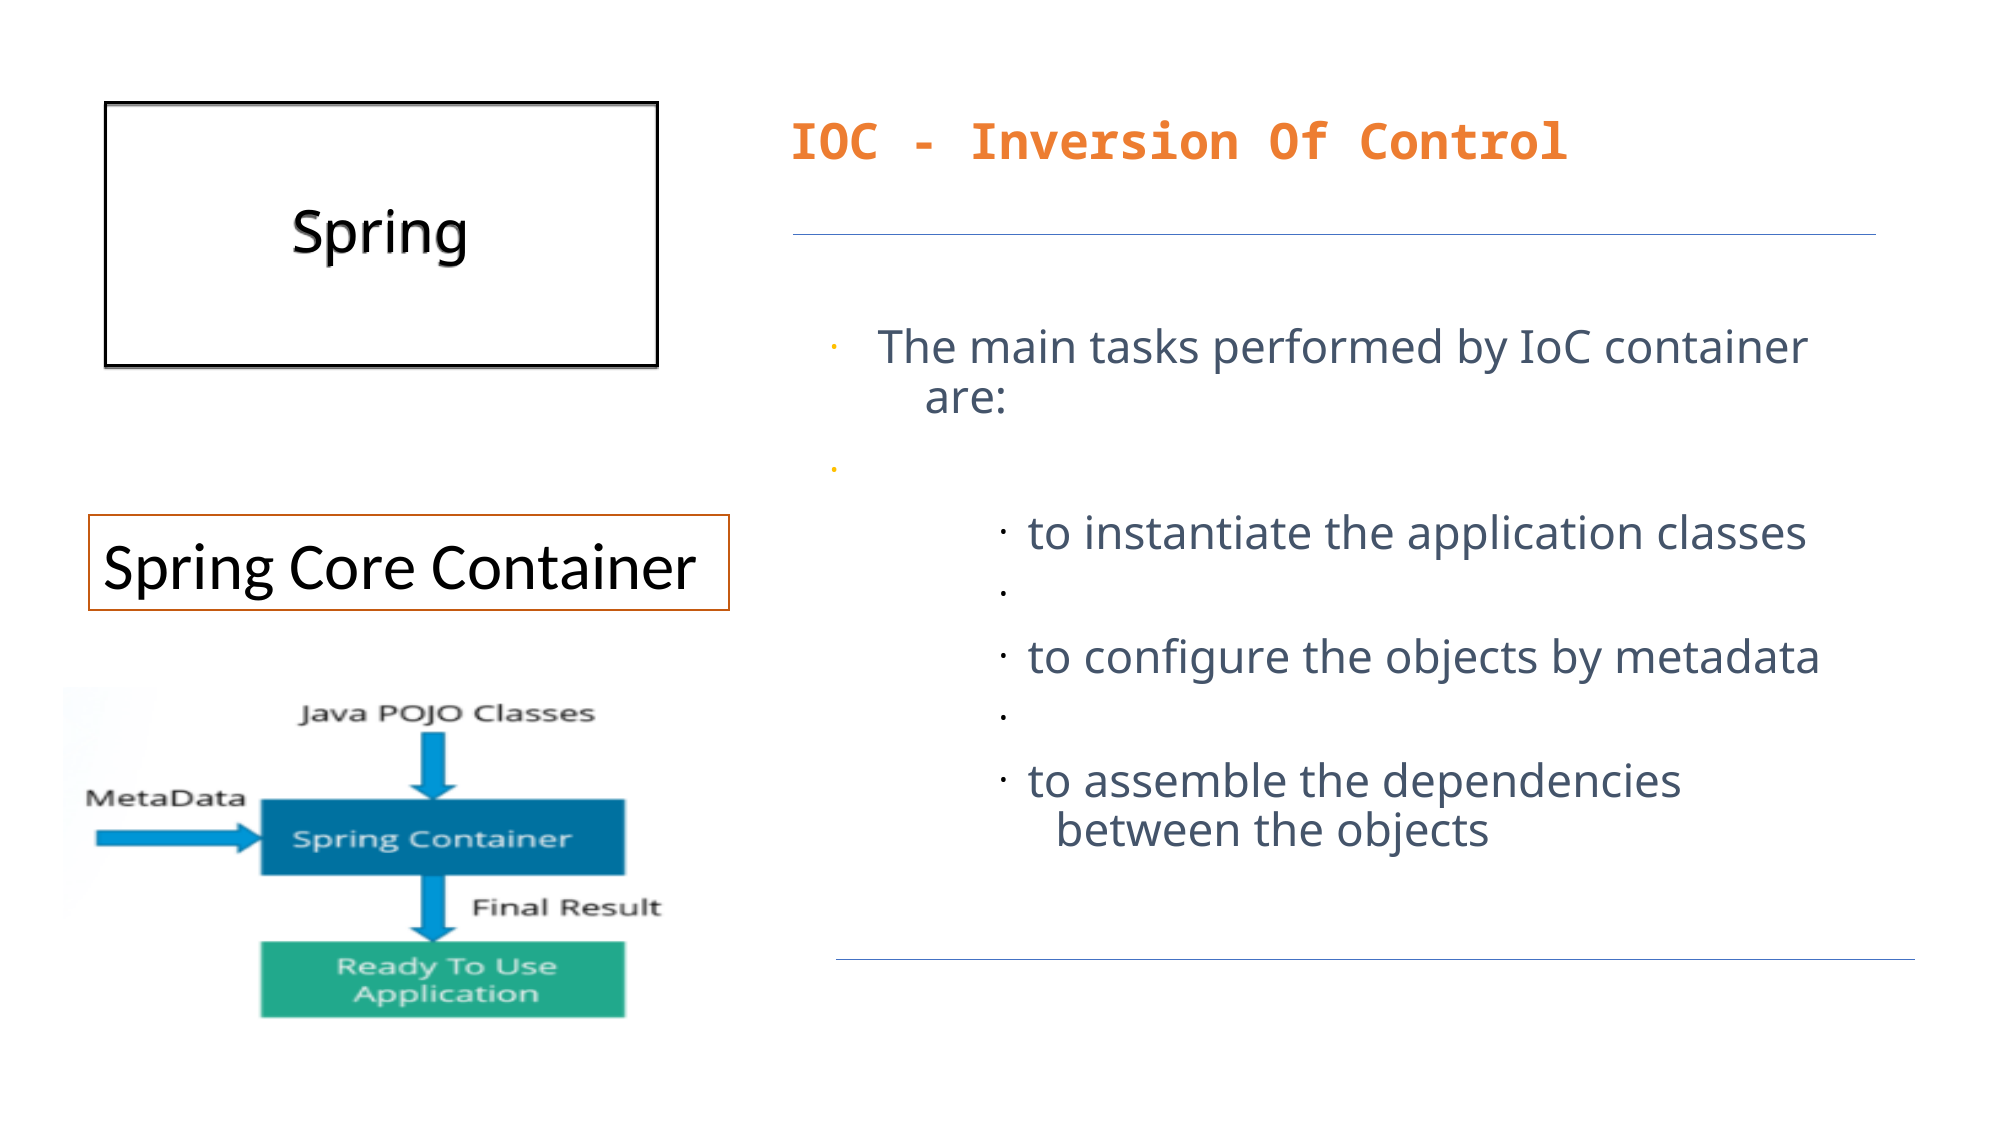

# Spring
IOC - Inversion Of Control
The main tasks performed by IoC container are:
to instantiate the application classes
to configure the objects by metadata
to assemble the dependencies between the objects
Spring Core Container